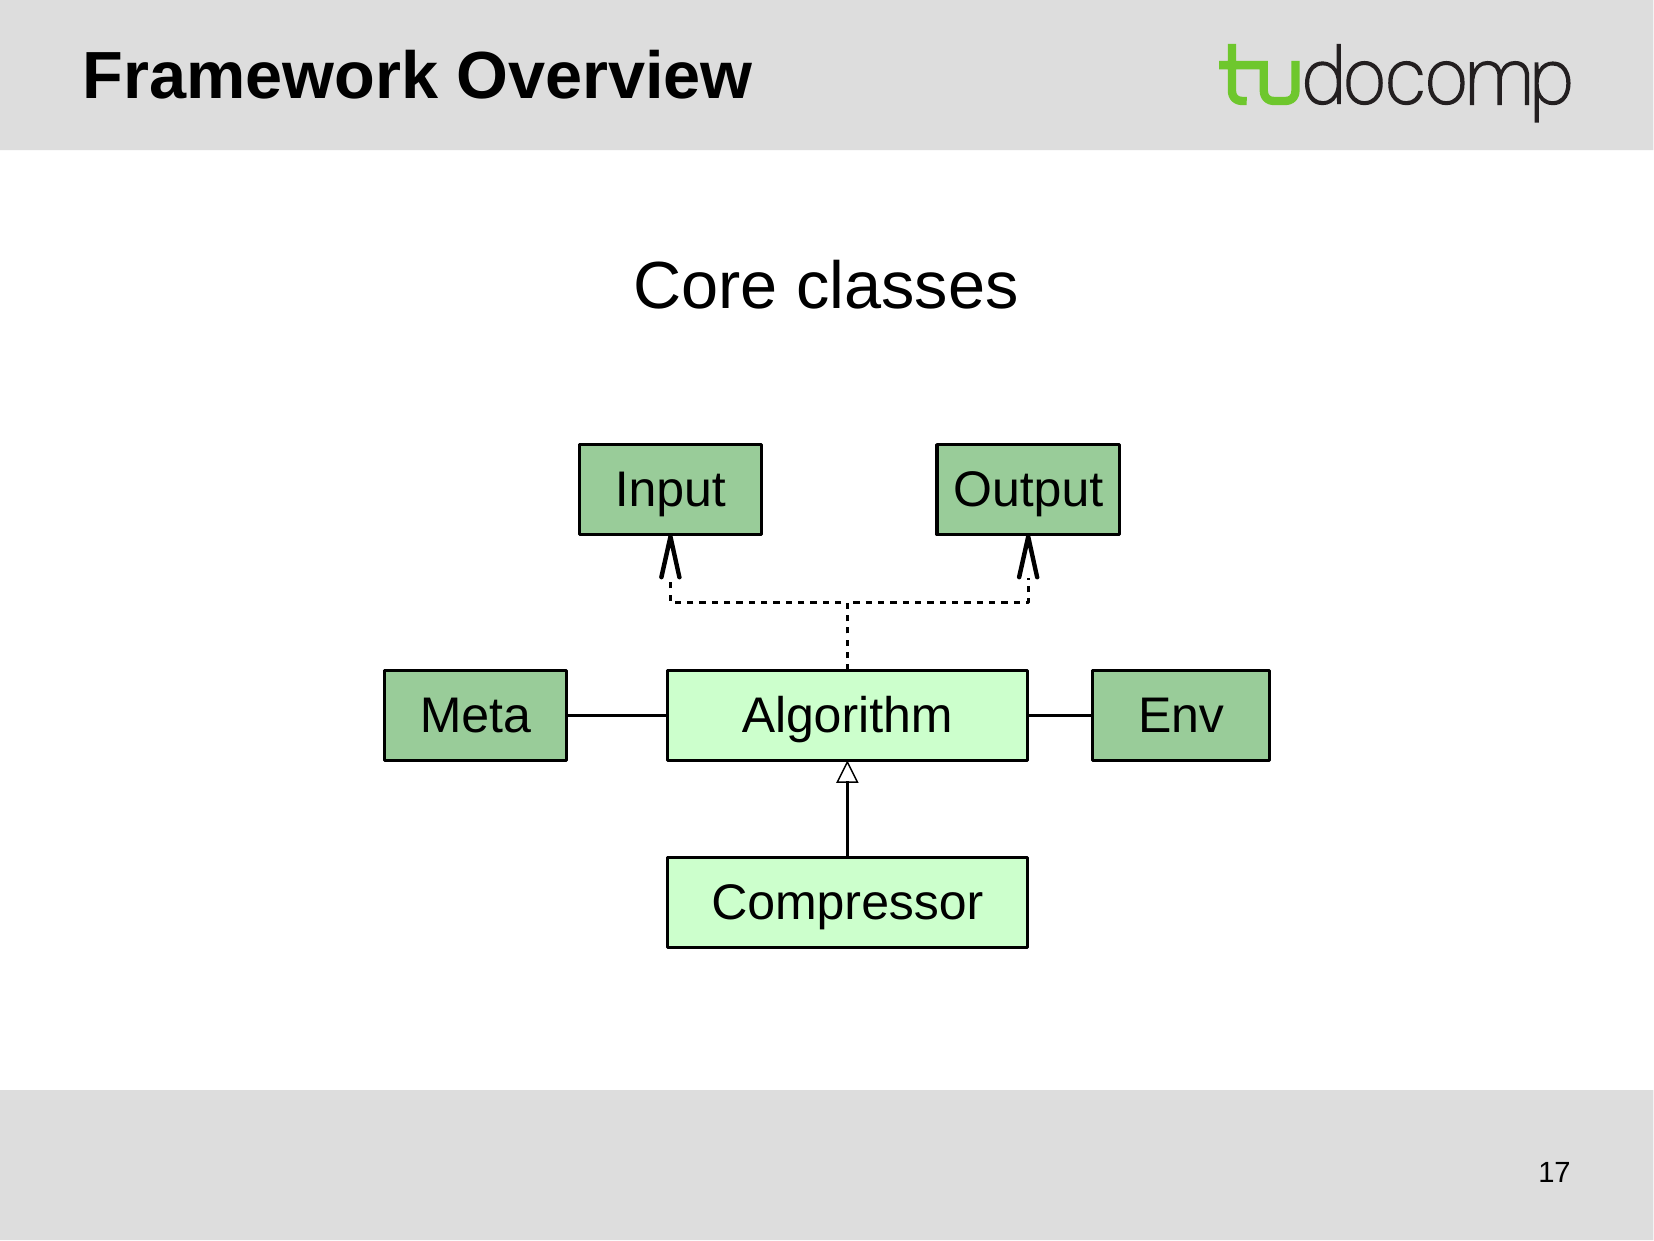

# Framework Overview
Core classes
Input
Output
Meta
Algorithm
Env
Compressor
17